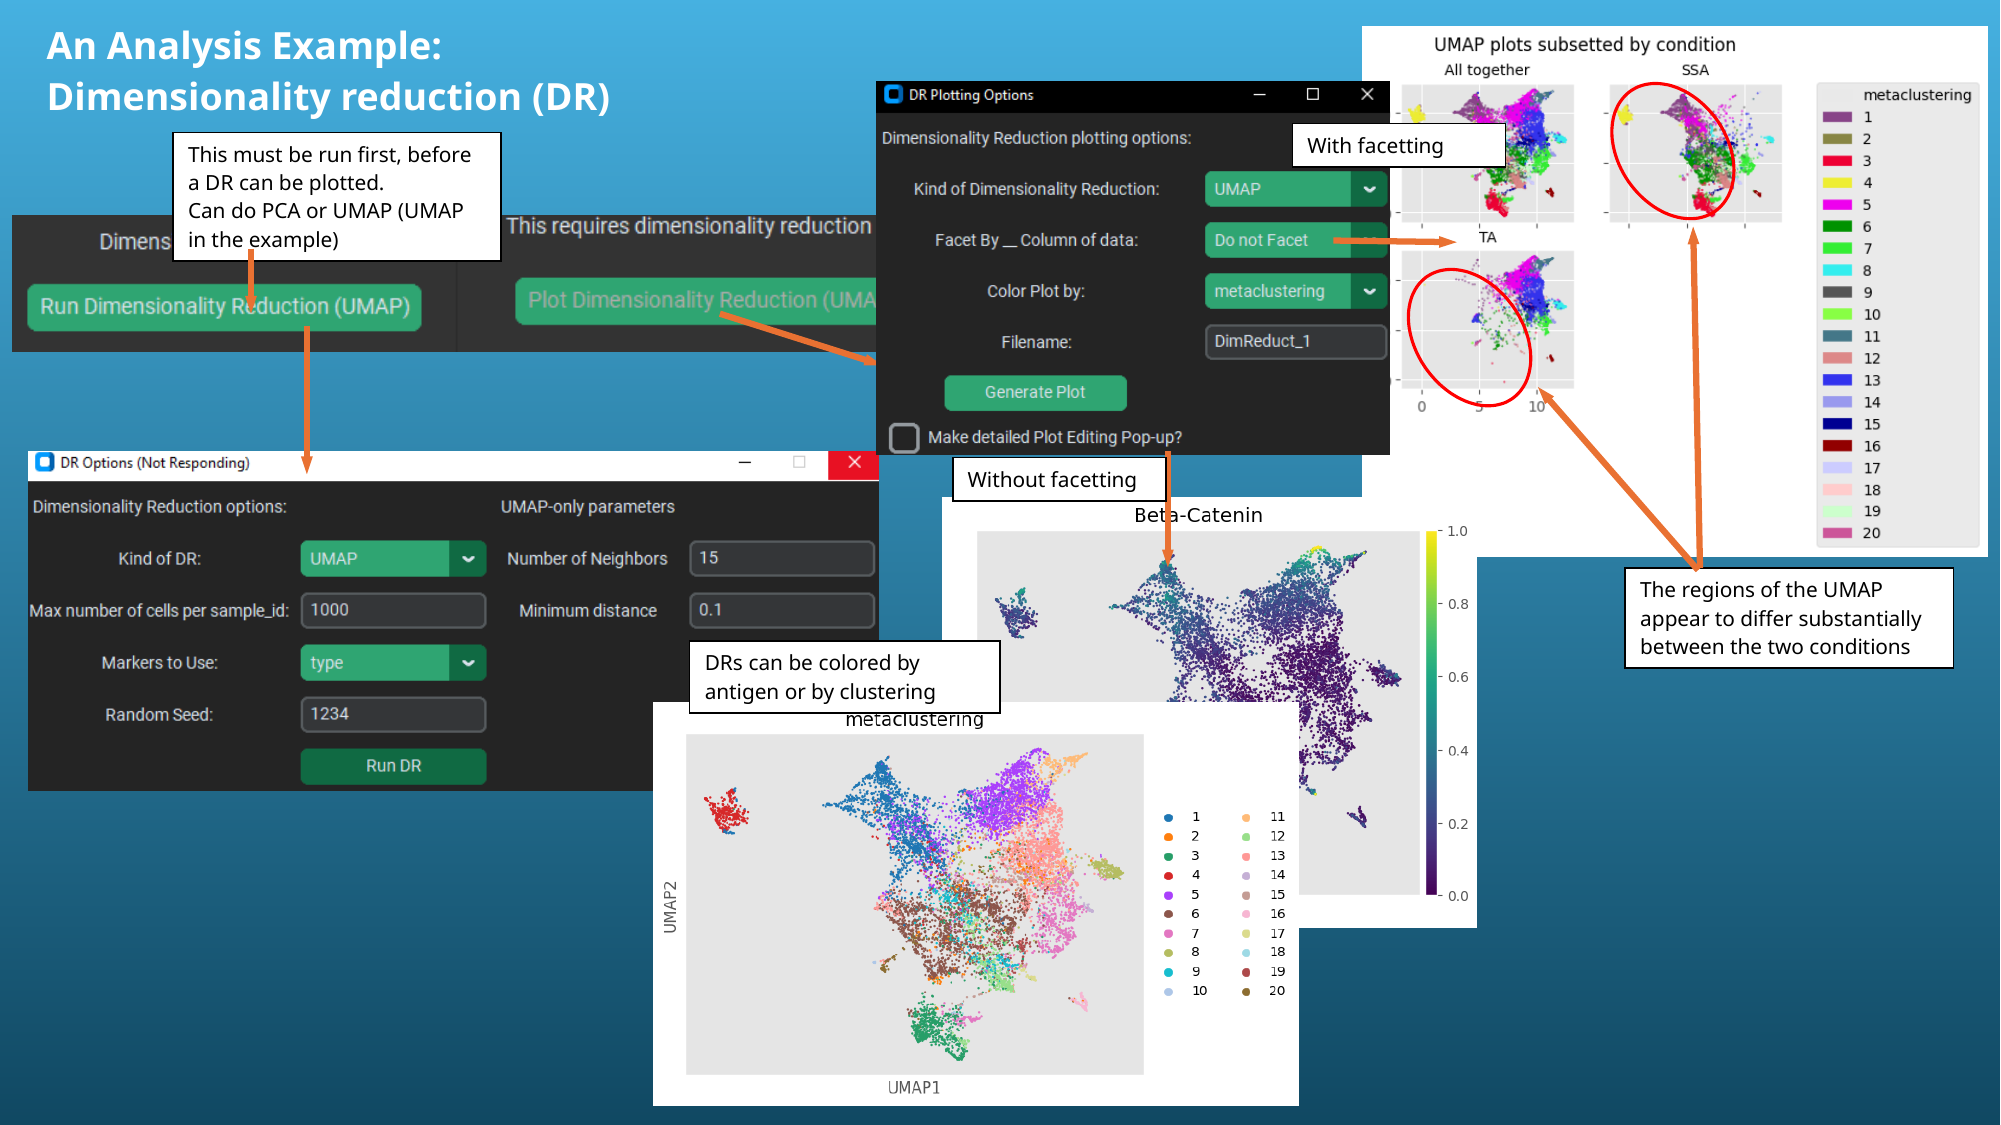

An Analysis Example:
Dimensionality reduction (DR)
With facetting
This must be run first, before a DR can be plotted.
Can do PCA or UMAP (UMAP in the example)
Without facetting
The regions of the UMAP appear to differ substantially between the two conditions
DRs can be colored by antigen or by clustering